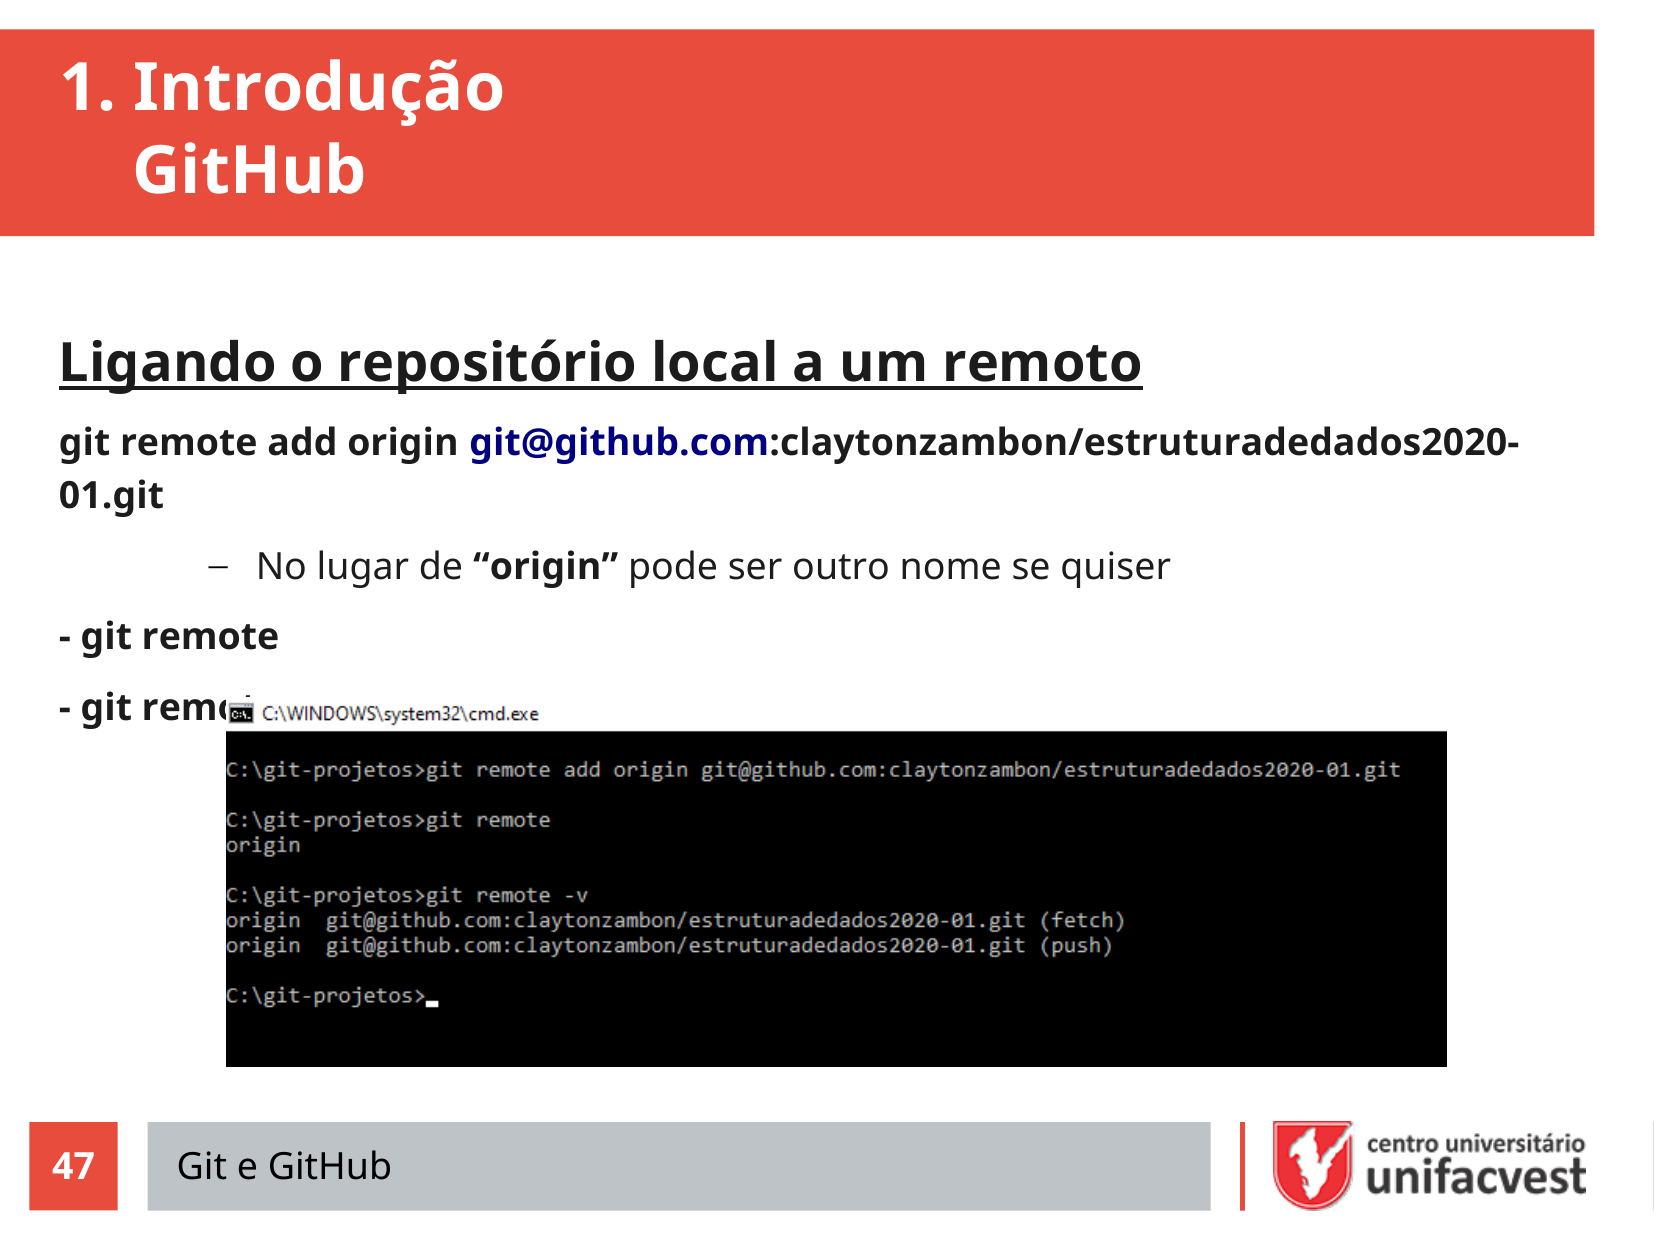

# 1. Introdução GitHub
Ligando o repositório local a um remoto
git remote add origin git@github.com:claytonzambon/estruturadedados2020-01.git
No lugar de “origin” pode ser outro nome se quiser
- git remote
- git remote -v
47
Git e GitHub